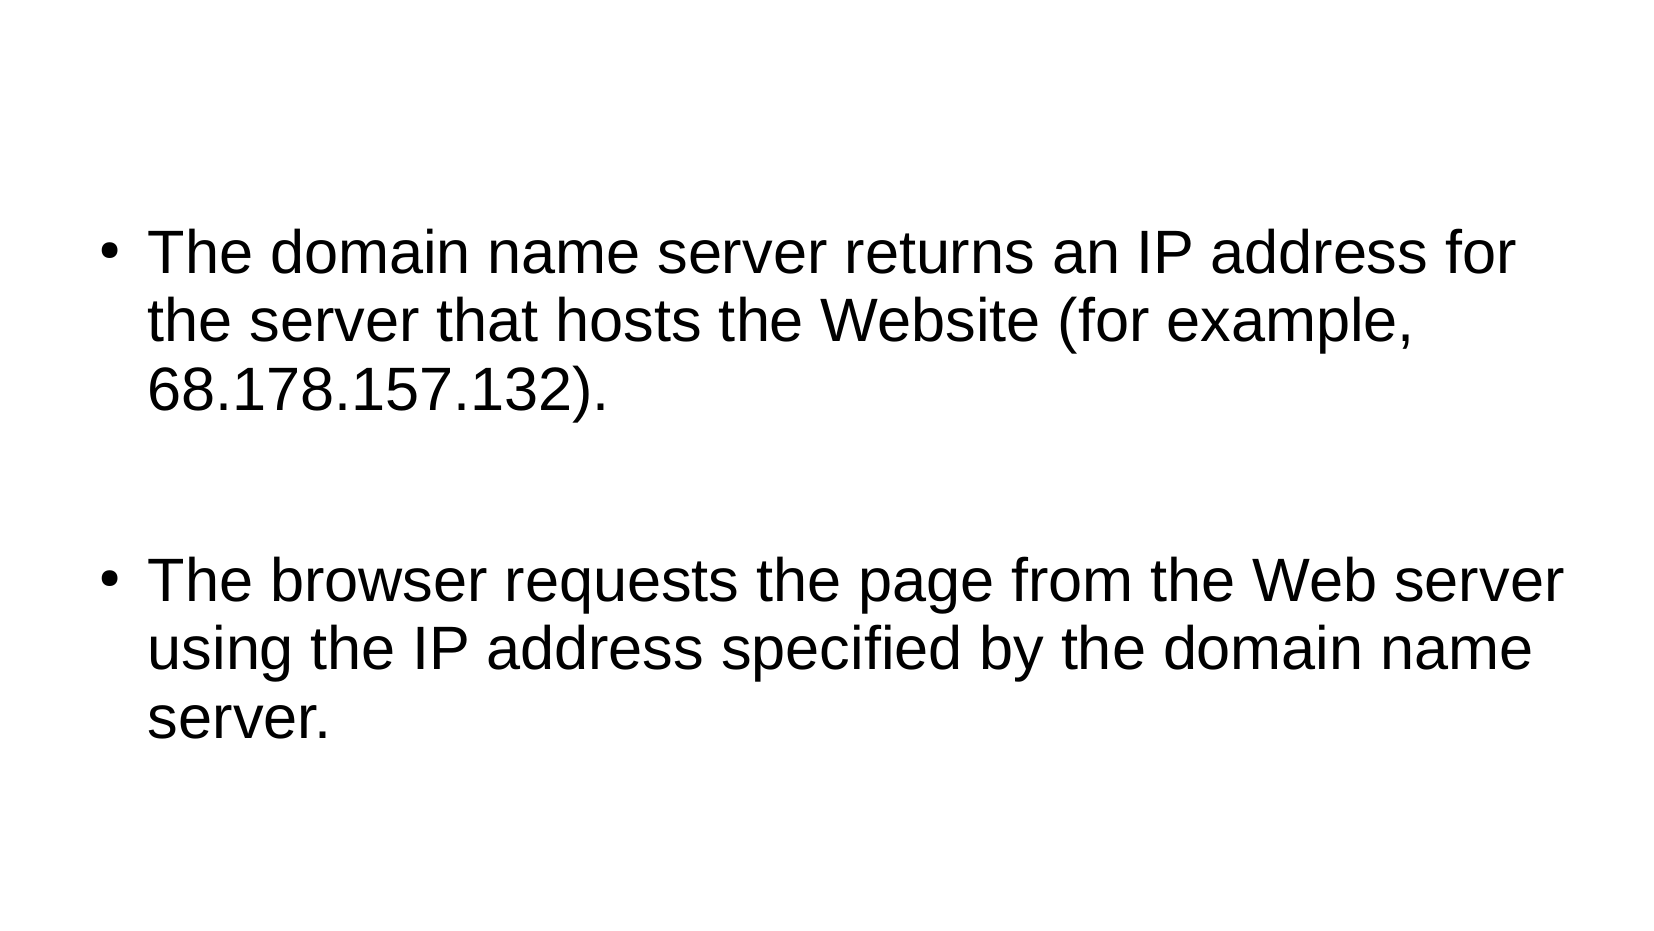

# The domain name server returns an IP address for the server that hosts the Website (for example, 68.178.157.132).
The browser requests the page from the Web server using the IP address specified by the domain name server.